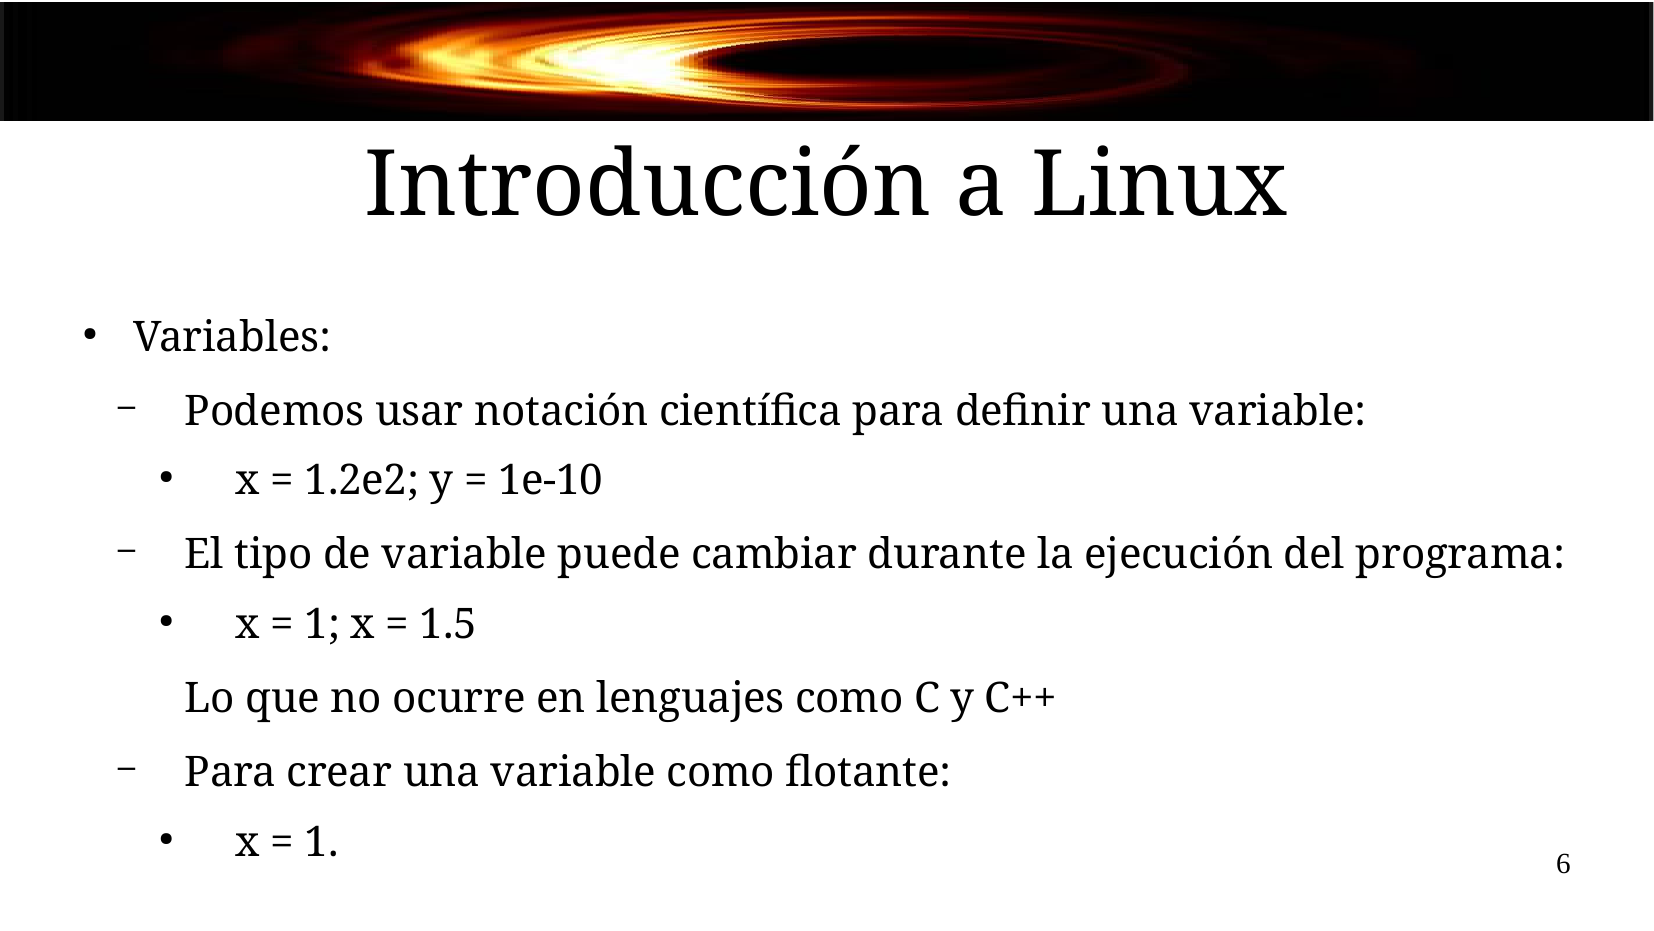

# Introducción a Linux
Variables:
Podemos usar notación científica para definir una variable:
x = 1.2e2; y = 1e-10
El tipo de variable puede cambiar durante la ejecución del programa:
x = 1; x = 1.5
Lo que no ocurre en lenguajes como C y C++
Para crear una variable como flotante:
x = 1.
6